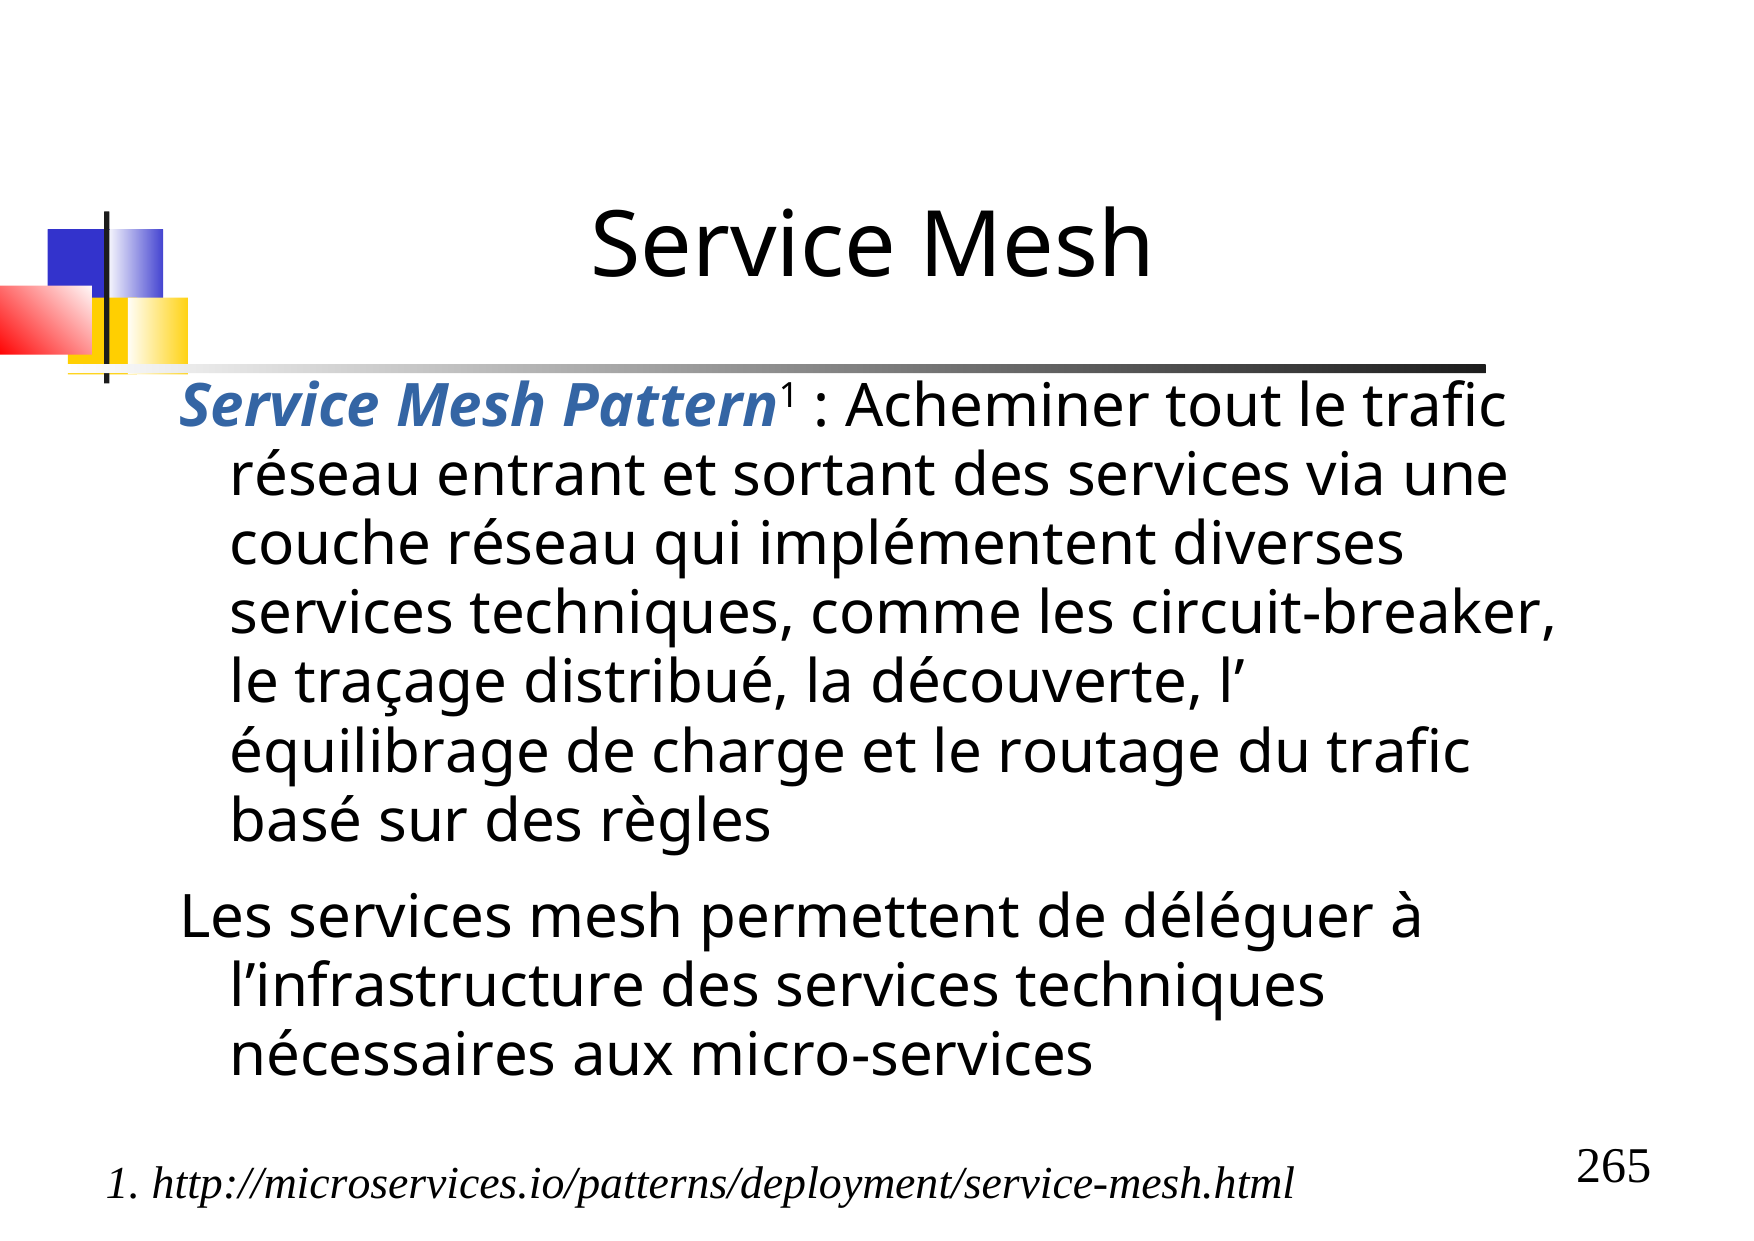

# Service Mesh
Service Mesh Pattern1 : Acheminer tout le trafic réseau entrant et sortant des services via une couche réseau qui implémentent diverses services techniques, comme les circuit-breaker, le traçage distribué, la découverte, l’ équilibrage de charge et le routage du trafic basé sur des règles
Les services mesh permettent de déléguer à l’infrastructure des services techniques nécessaires aux micro-services
1. http://microservices.io/patterns/deployment/service-mesh.html